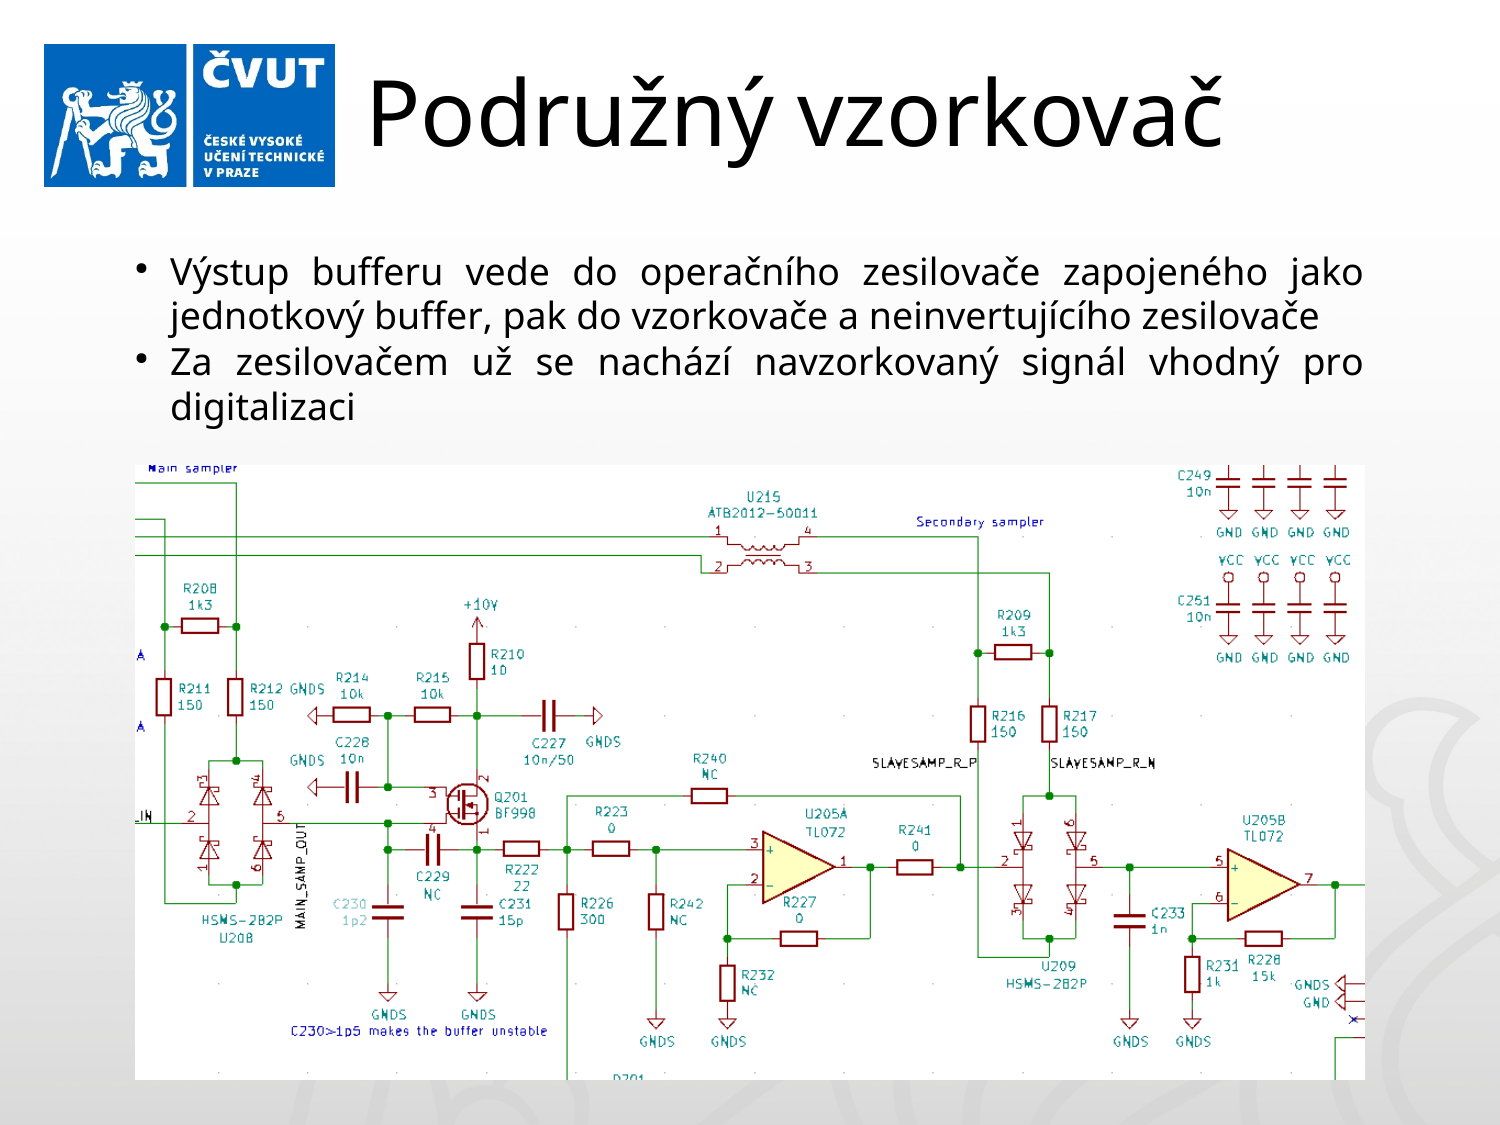

# Podružný vzorkovač
Výstup bufferu vede do operačního zesilovače zapojeného jako jednotkový buffer, pak do vzorkovače a neinvertujícího zesilovače
Za zesilovačem už se nachází navzorkovaný signál vhodný pro digitalizaci